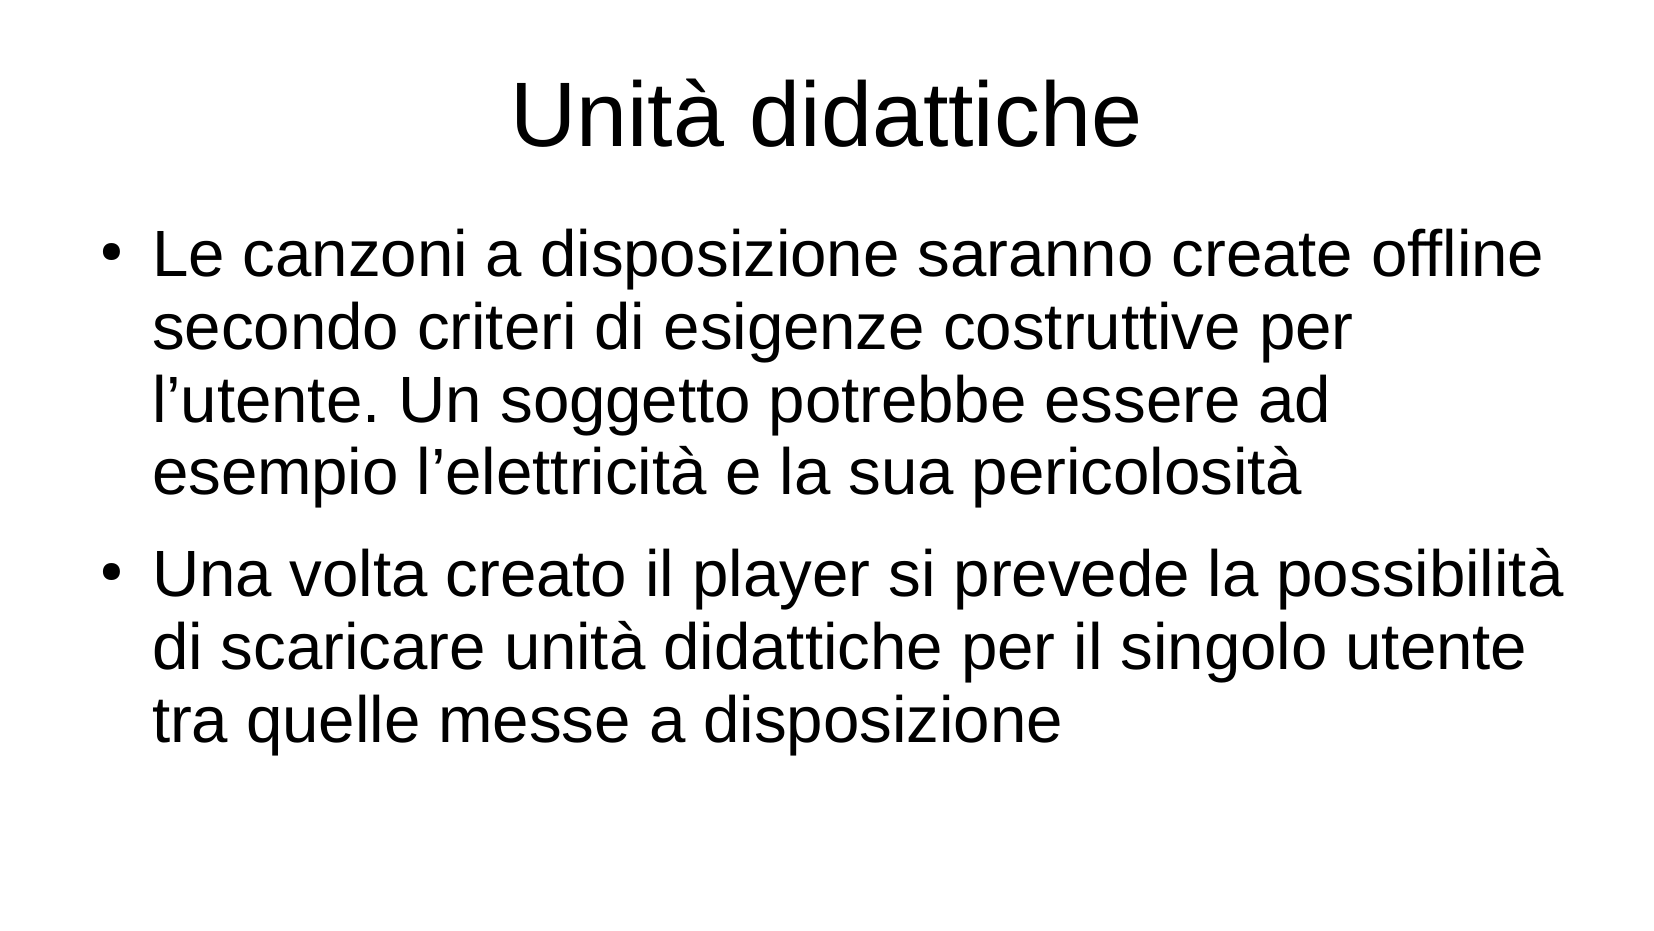

# Unità didattiche
Le canzoni a disposizione saranno create offline secondo criteri di esigenze costruttive per l’utente. Un soggetto potrebbe essere ad esempio l’elettricità e la sua pericolosità
Una volta creato il player si prevede la possibilità di scaricare unità didattiche per il singolo utente tra quelle messe a disposizione